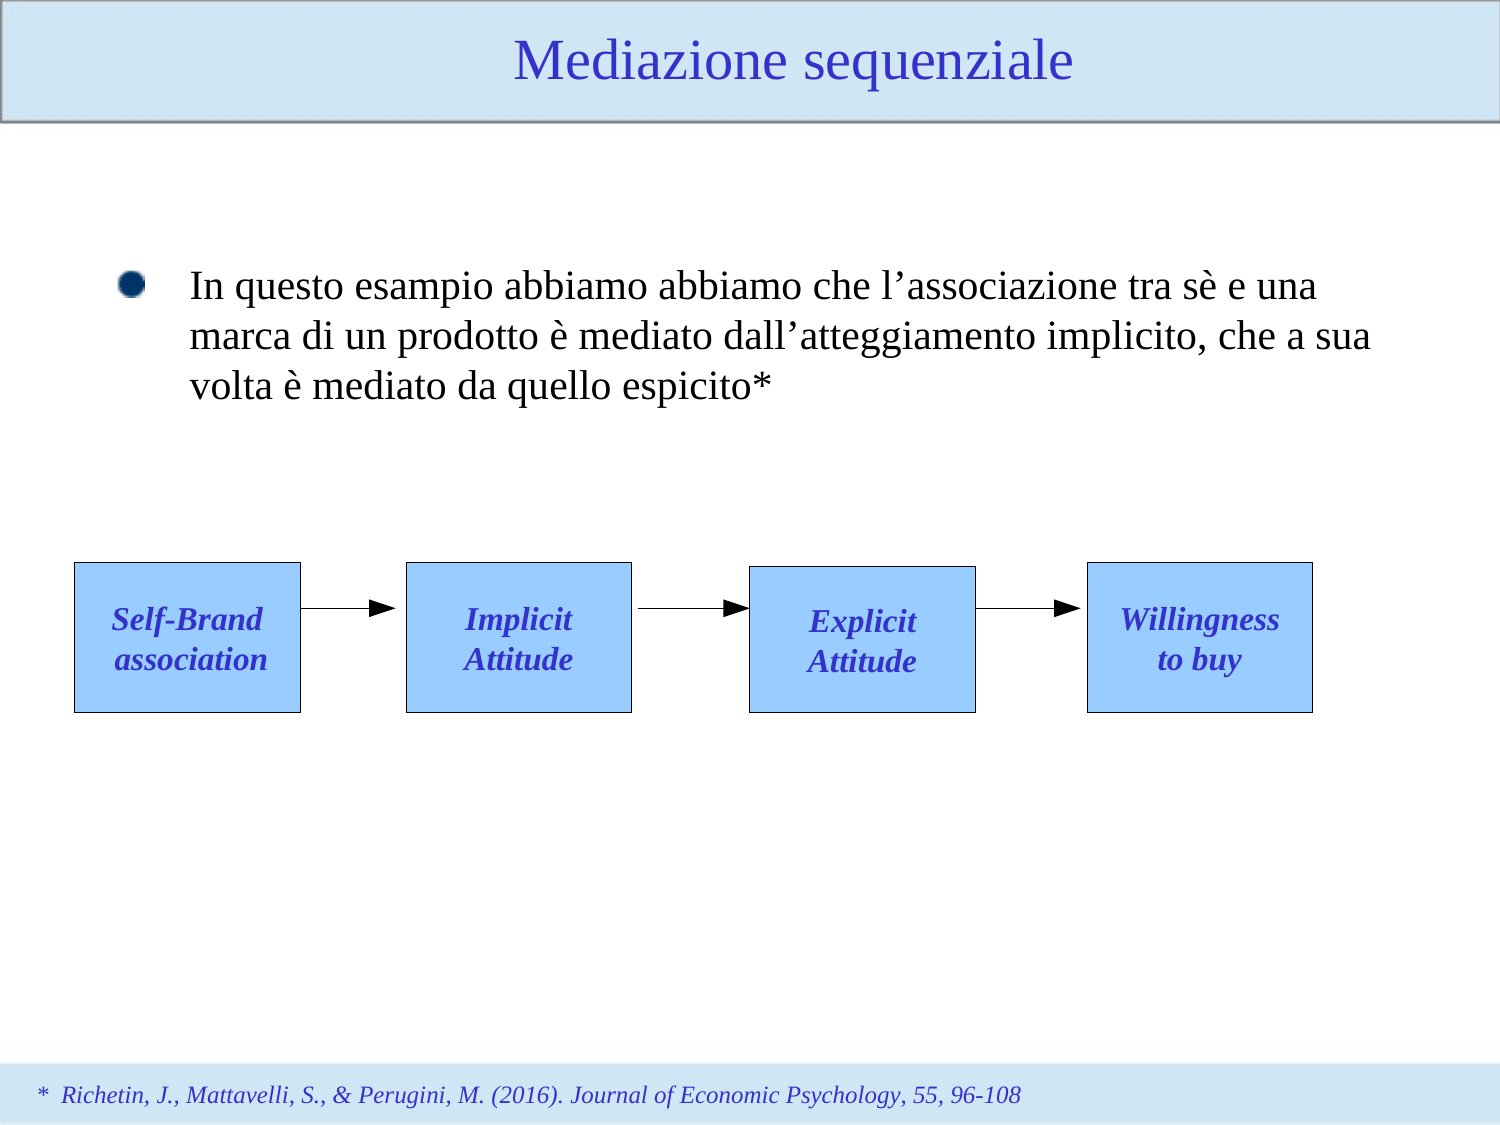

# Mediazione sequenziale
In questo esampio abbiamo abbiamo che l’associazione tra sè e una marca di un prodotto è mediato dall’atteggiamento implicito, che a sua volta è mediato da quello espicito*
Self-Brand
 association
Implicit
Attitude
Willingness
to buy
Explicit
Attitude
* Richetin, J., Mattavelli, S., & Perugini, M. (2016). Journal of Economic Psychology, 55, 96-108